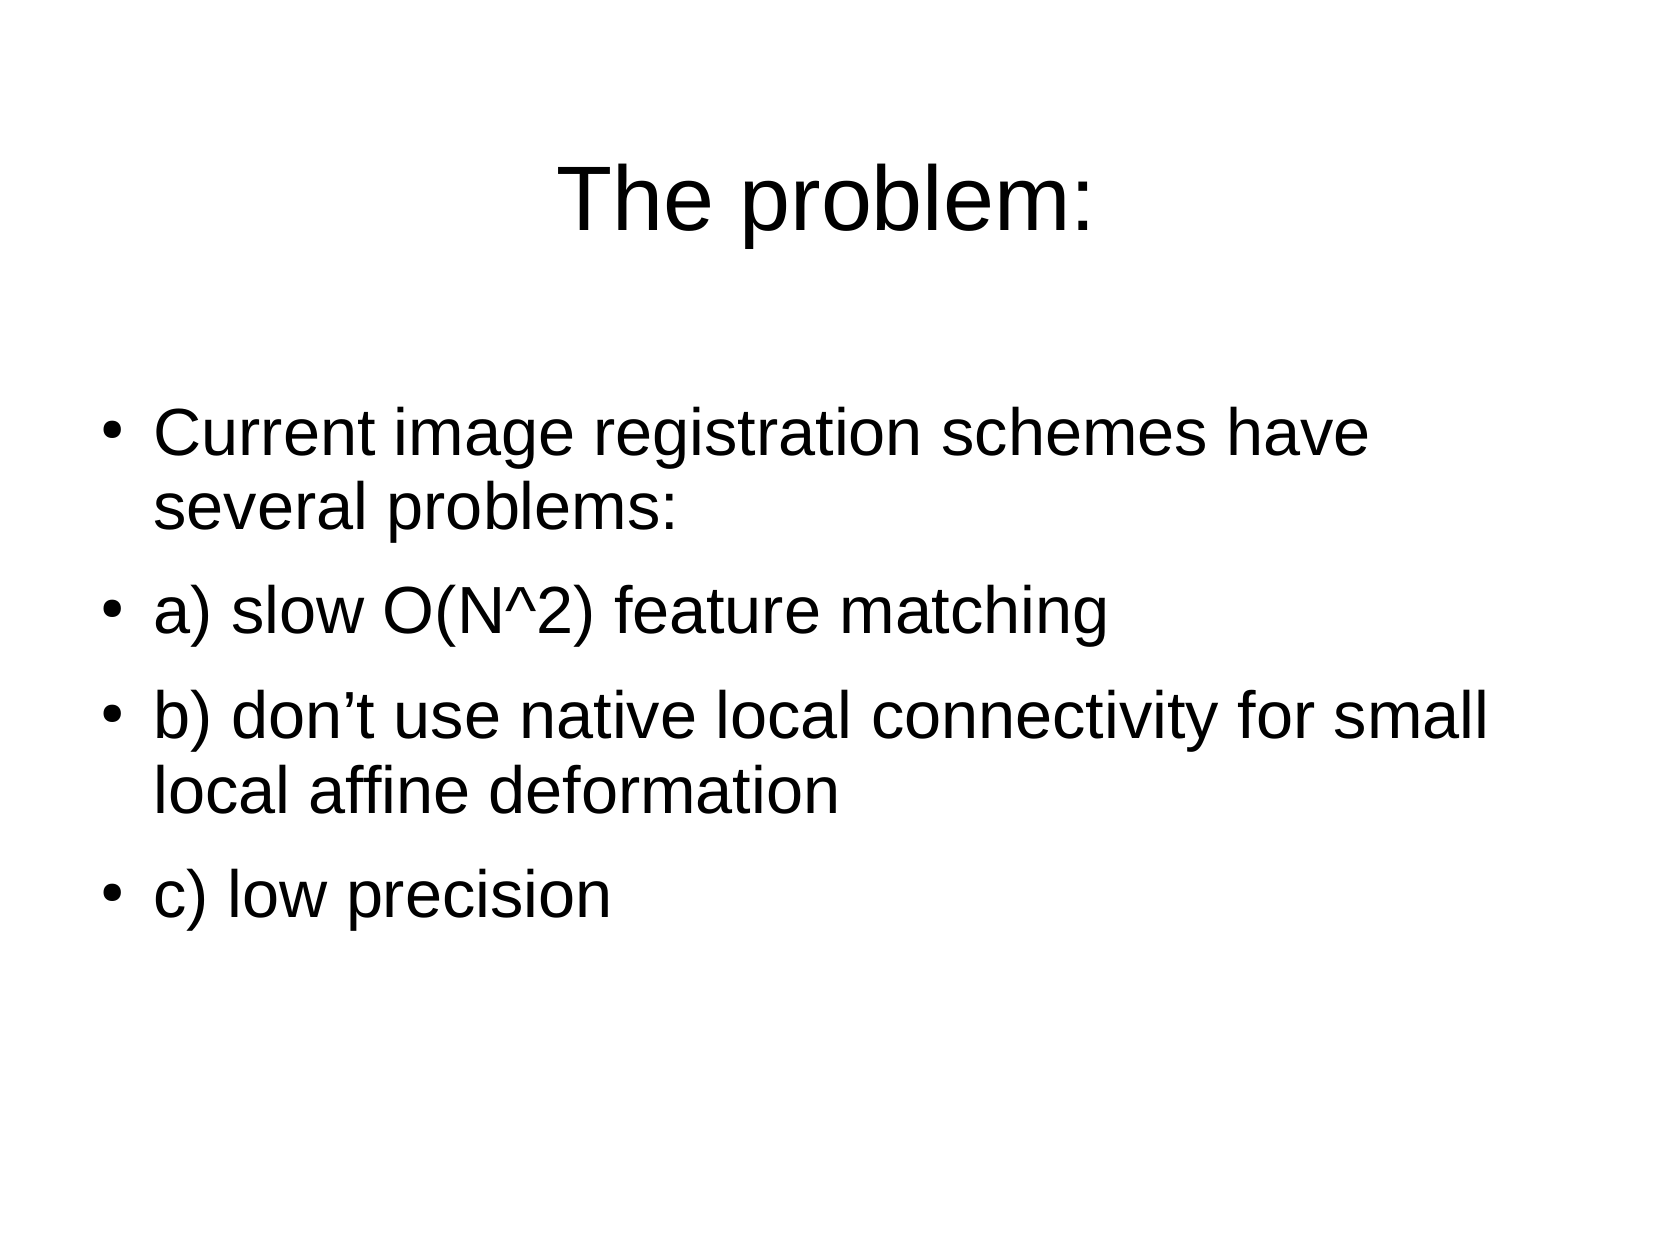

# The problem:
Current image registration schemes have several problems:
a) slow O(N^2) feature matching
b) don’t use native local connectivity for small local affine deformation
c) low precision